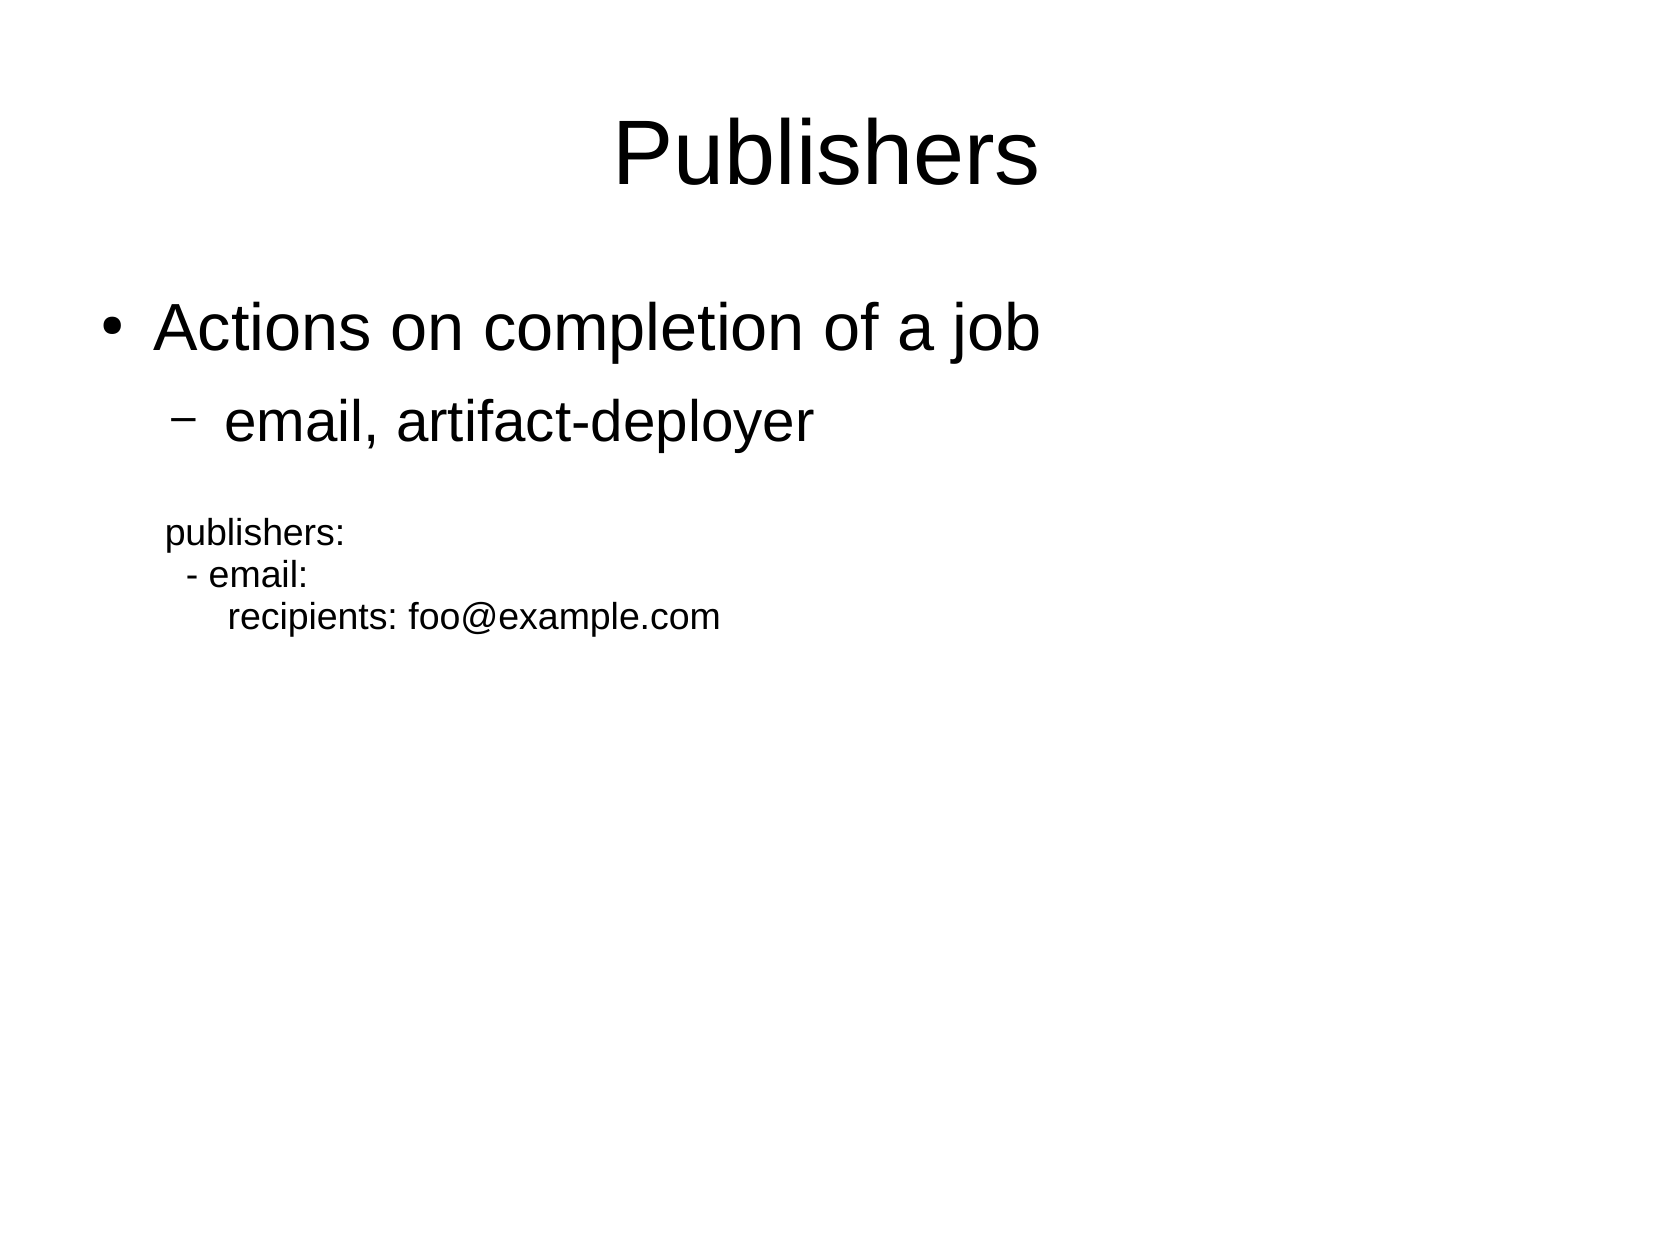

# Publishers
Actions on completion of a job
email, artifact-deployer
publishers:
 - email:
 recipients: foo@example.com